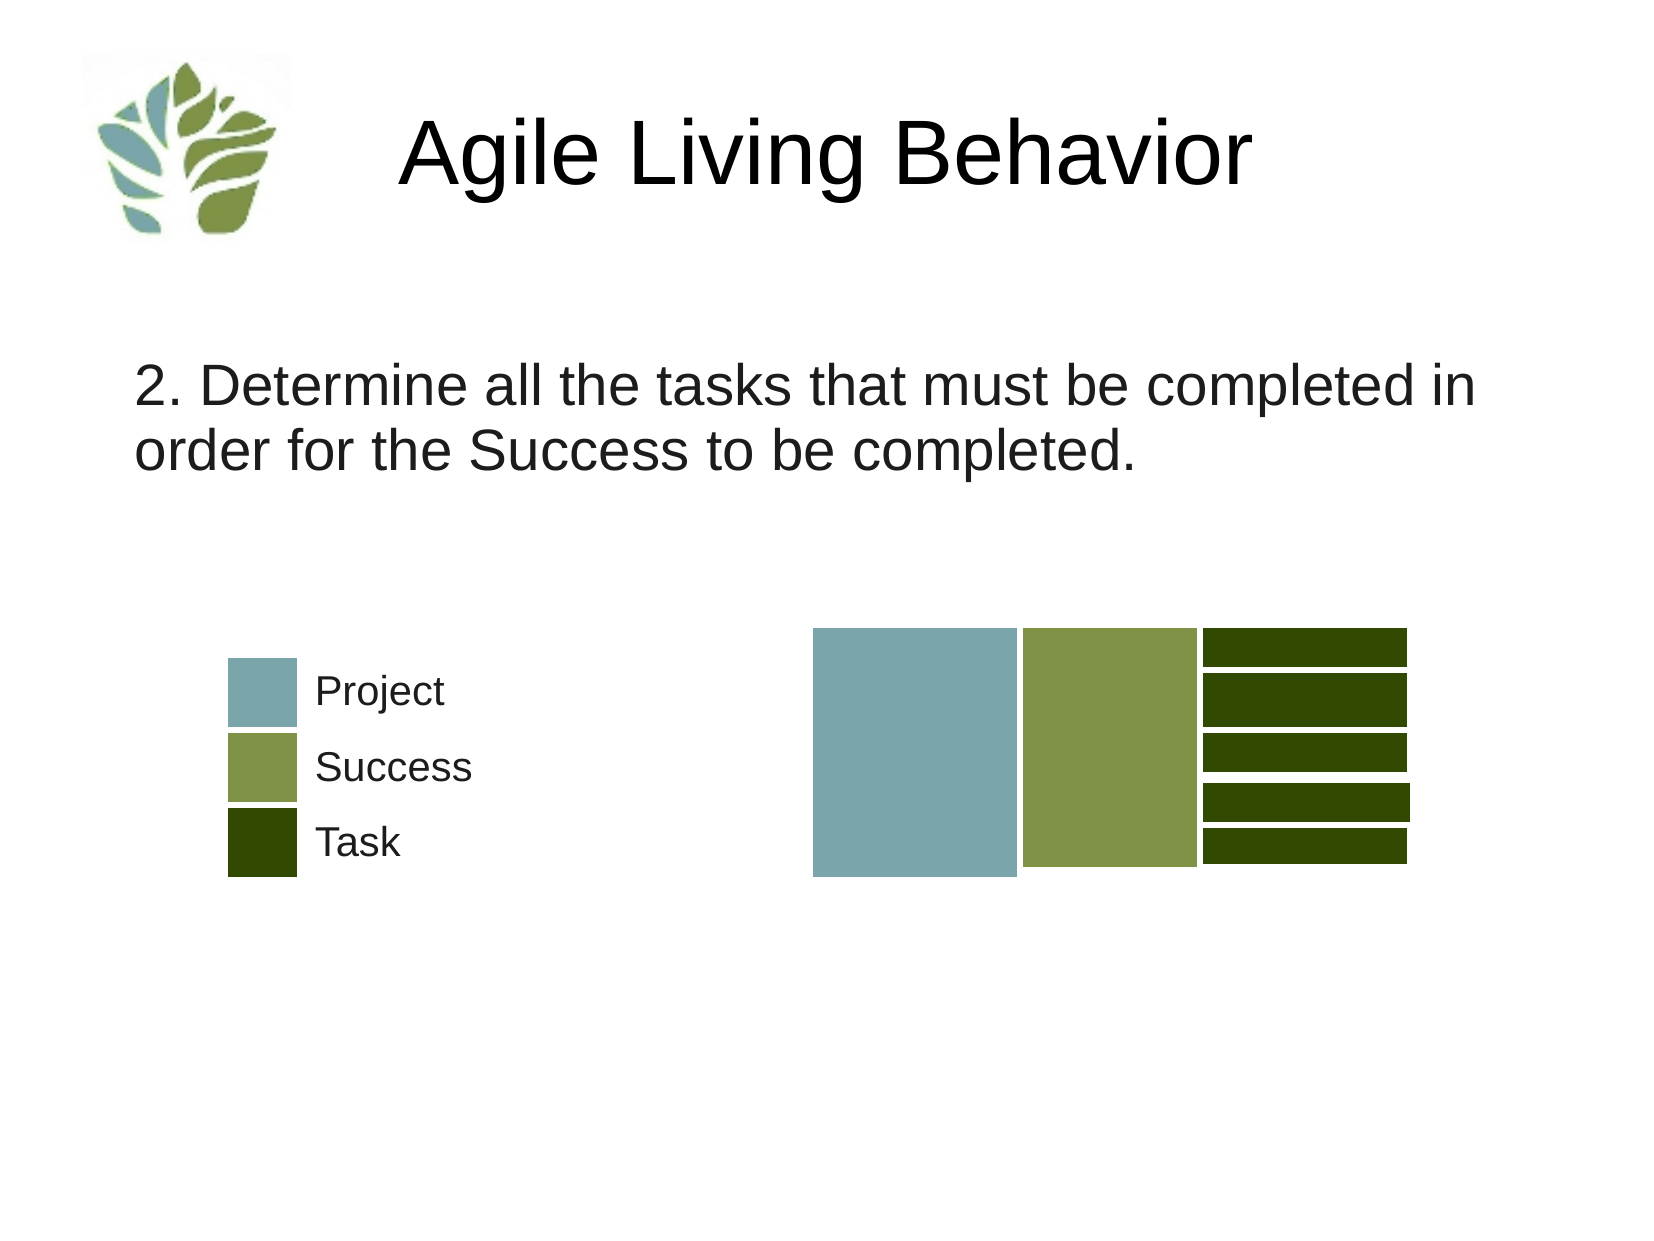

# Agile Living Behavior
2. Determine all the tasks that must be completed in order for the Success to be completed.
Project
Success
Task